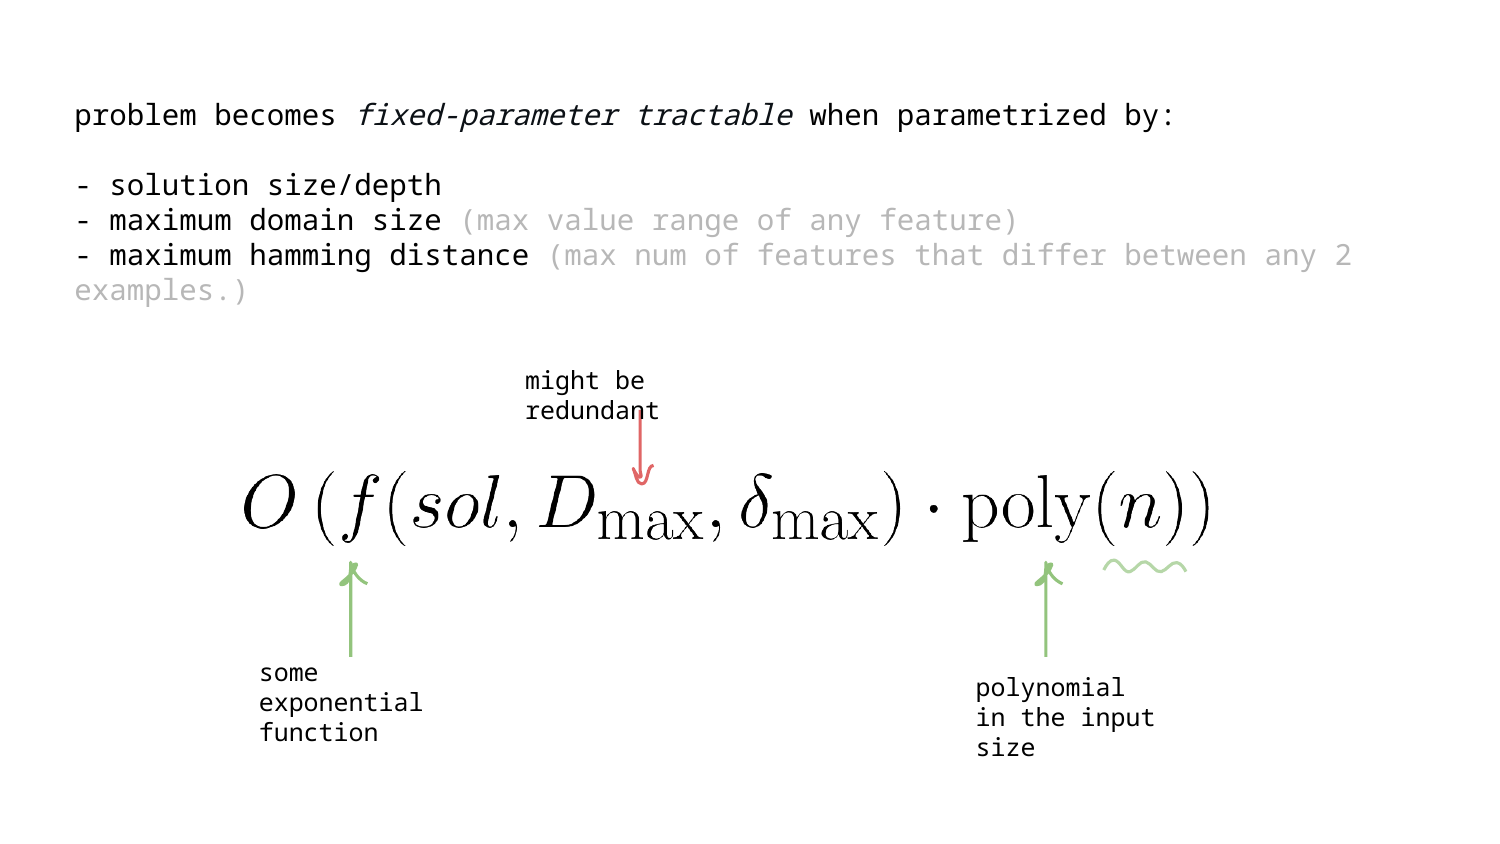

problem becomes fixed-parameter tractable when parametrized by:
- solution size/depth
- maximum domain size (max value range of any feature)
- maximum hamming distance (max num of features that differ between any 2 examples.)
might be redundant
some exponential function
polynomial
in the input size